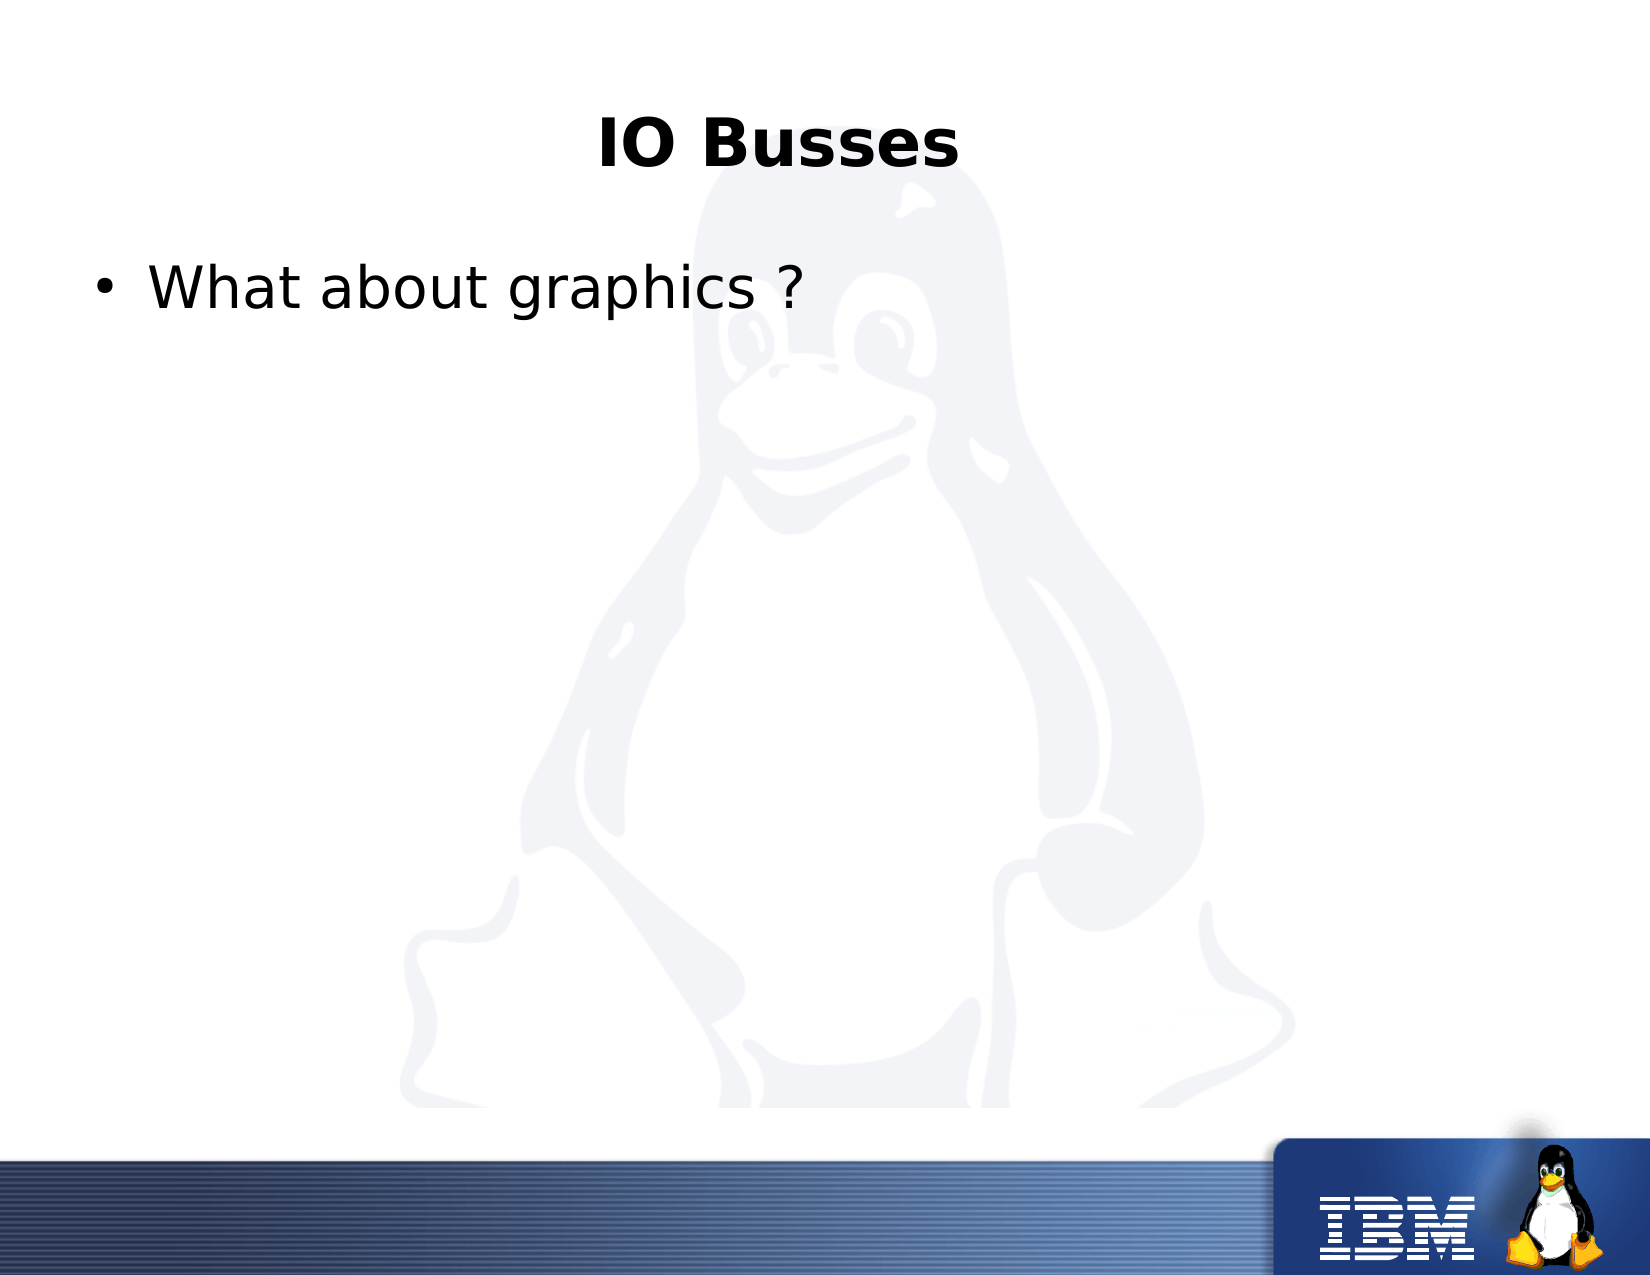

# IO Busses
What about graphics ?